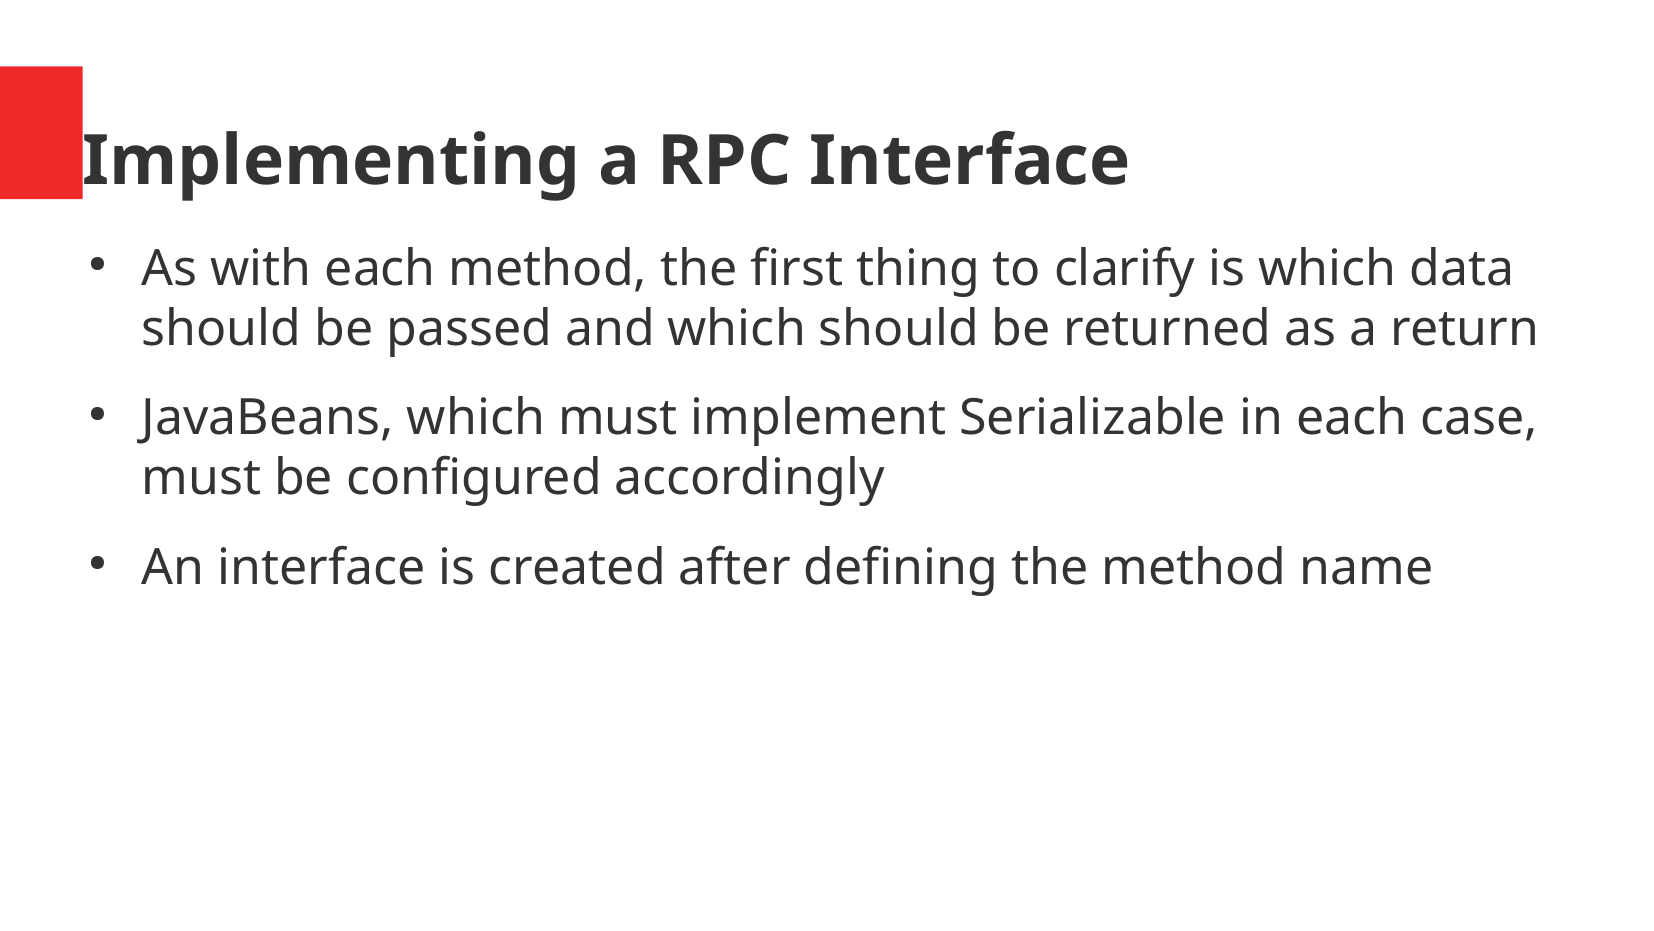

# Implementing a RPC Interface
As with each method, the first thing to clarify is which data should be passed and which should be returned as a return
JavaBeans, which must implement Serializable in each case, must be configured accordingly
An interface is created after defining the method name